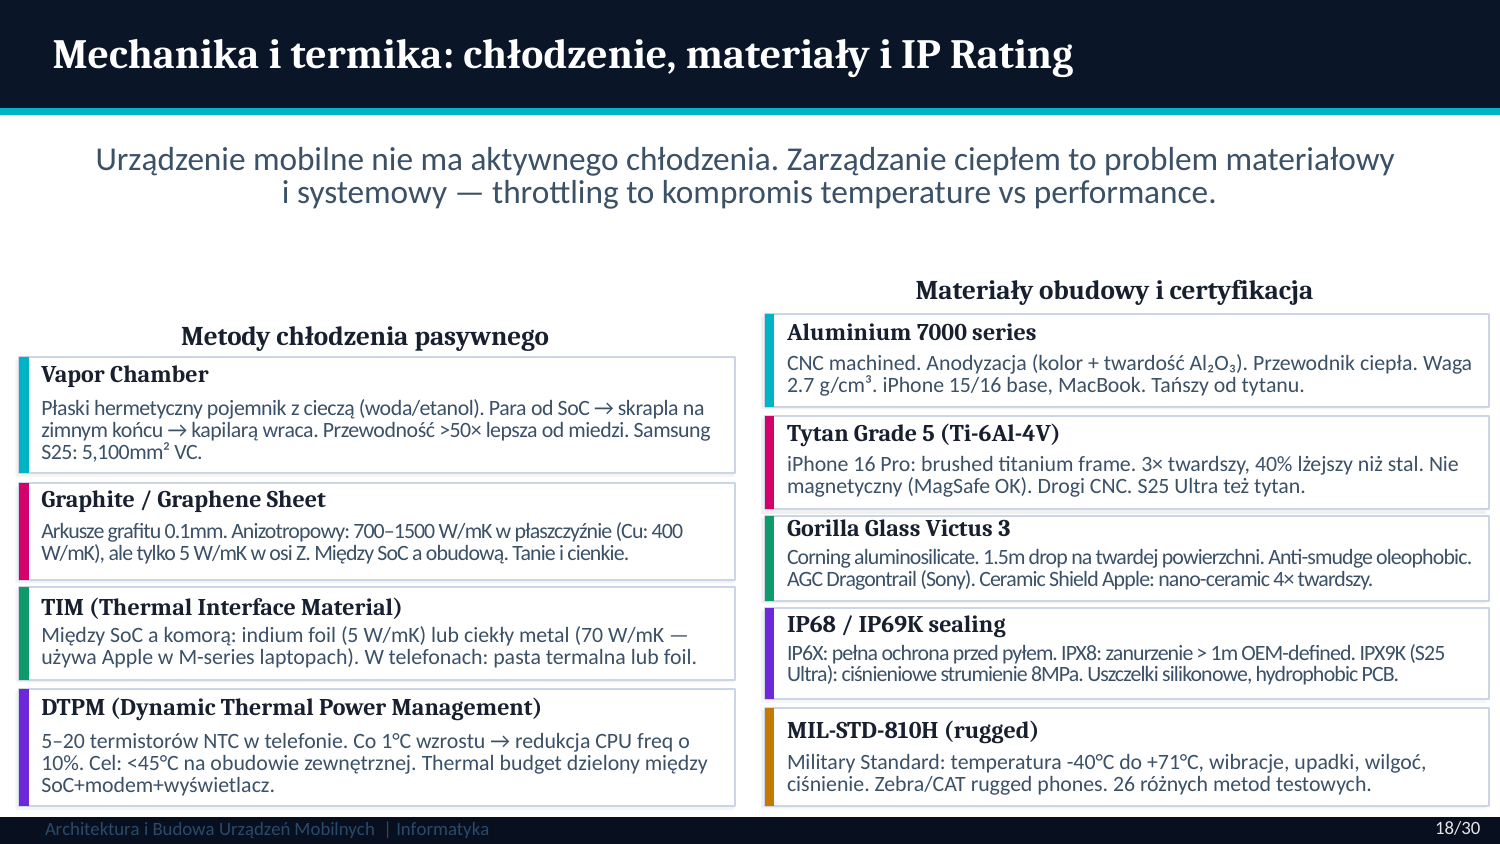

Mechanika i termika: chłodzenie, materiały i IP Rating
Urządzenie mobilne nie ma aktywnego chłodzenia. Zarządzanie ciepłem to problem materiałowy
i systemowy — throttling to kompromis temperature vs performance.
Materiały obudowy i certyfikacja
Aluminium 7000 series
CNC machined. Anodyzacja (kolor + twardość Al₂O₃). Przewodnik ciepła. Waga 2.7 g/cm³. iPhone 15/16 base, MacBook. Tańszy od tytanu.
Metody chłodzenia pasywnego
Vapor Chamber
Płaski hermetyczny pojemnik z cieczą (woda/etanol). Para od SoC → skrapla na zimnym końcu → kapilarą wraca. Przewodność >50× lepsza od miedzi. Samsung S25: 5,100mm² VC.
Tytan Grade 5 (Ti-6Al-4V)
iPhone 16 Pro: brushed titanium frame. 3× twardszy, 40% lżejszy niż stal. Nie magnetyczny (MagSafe OK). Drogi CNC. S25 Ultra też tytan.
Graphite / Graphene Sheet
Arkusze grafitu 0.1mm. Anizotropowy: 700–1500 W/mK w płaszczyźnie (Cu: 400 W/mK), ale tylko 5 W/mK w osi Z. Między SoC a obudową. Tanie i cienkie.
Gorilla Glass Victus 3
Corning aluminosilicate. 1.5m drop na twardej powierzchni. Anti-smudge oleophobic. AGC Dragontrail (Sony). Ceramic Shield Apple: nano-ceramic 4× twardszy.
TIM (Thermal Interface Material)
Między SoC a komorą: indium foil (5 W/mK) lub ciekły metal (70 W/mK — używa Apple w M-series laptopach). W telefonach: pasta termalna lub foil.
IP68 / IP69K sealing
IP6X: pełna ochrona przed pyłem. IPX8: zanurzenie > 1m OEM-defined. IPX9K (S25 Ultra): ciśnieniowe strumienie 8MPa. Uszczelki silikonowe, hydrophobic PCB.
DTPM (Dynamic Thermal Power Management)
5–20 termistorów NTC w telefonie. Co 1°C wzrostu → redukcja CPU freq o 10%. Cel: <45°C na obudowie zewnętrznej. Thermal budget dzielony między SoC+modem+wyświetlacz.
MIL-STD-810H (rugged)
Military Standard: temperatura -40°C do +71°C, wibracje, upadki, wilgoć, ciśnienie. Zebra/CAT rugged phones. 26 różnych metod testowych.
Architektura i Budowa Urządzeń Mobilnych | Informatyka